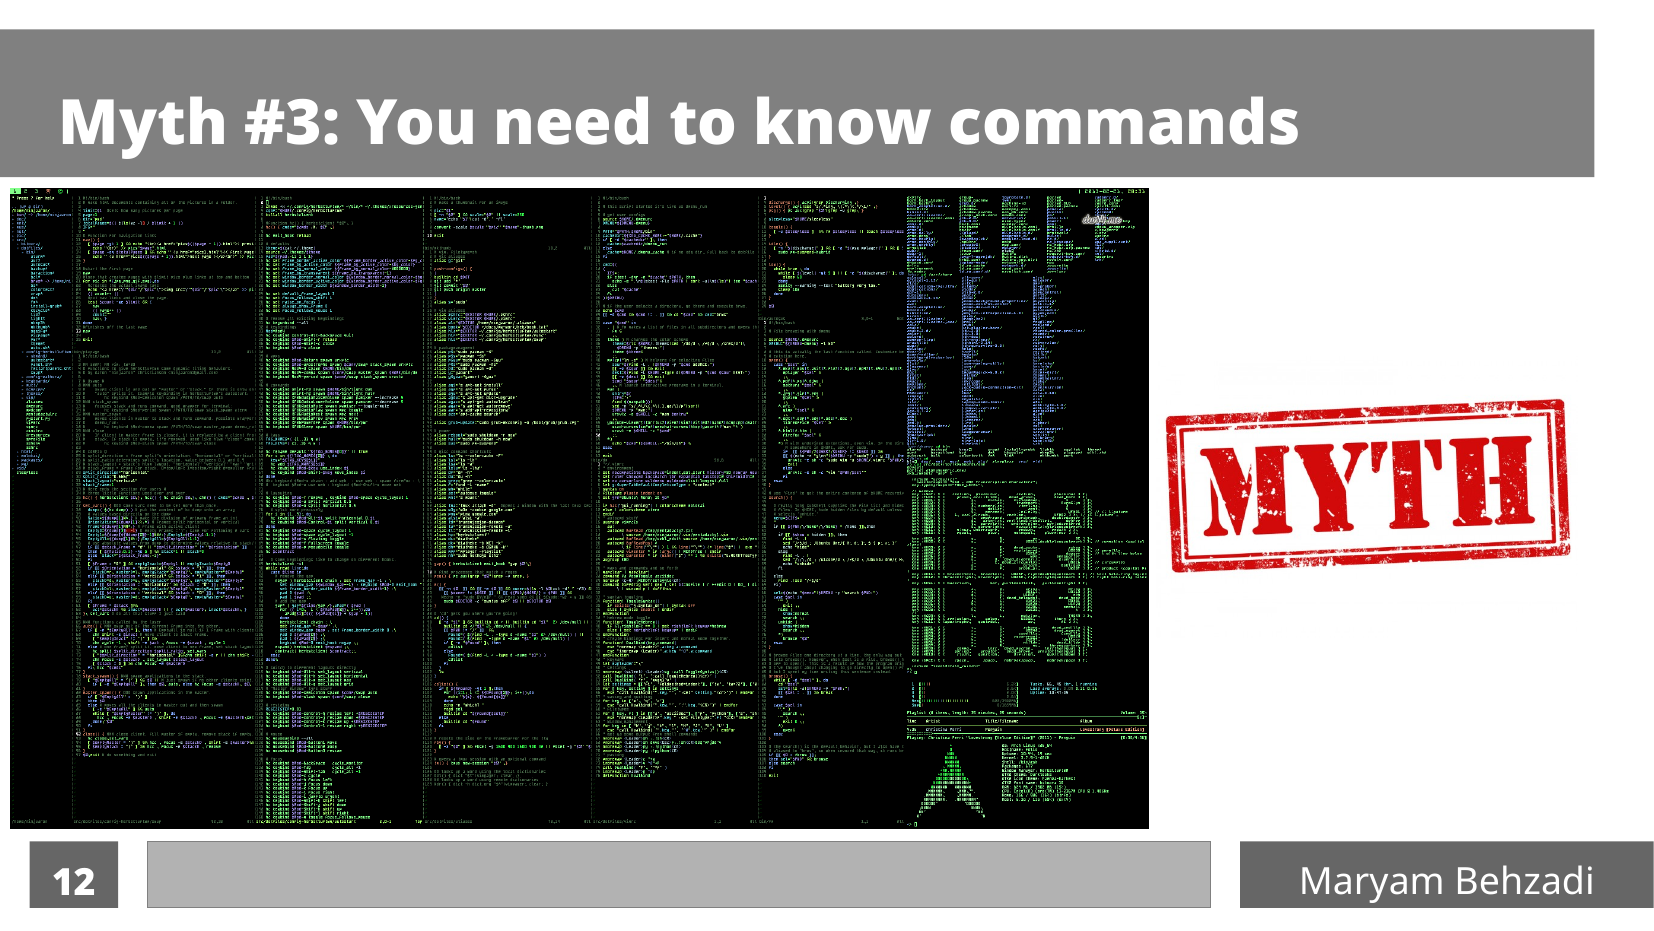

# Myth #3: You need to know commands
12